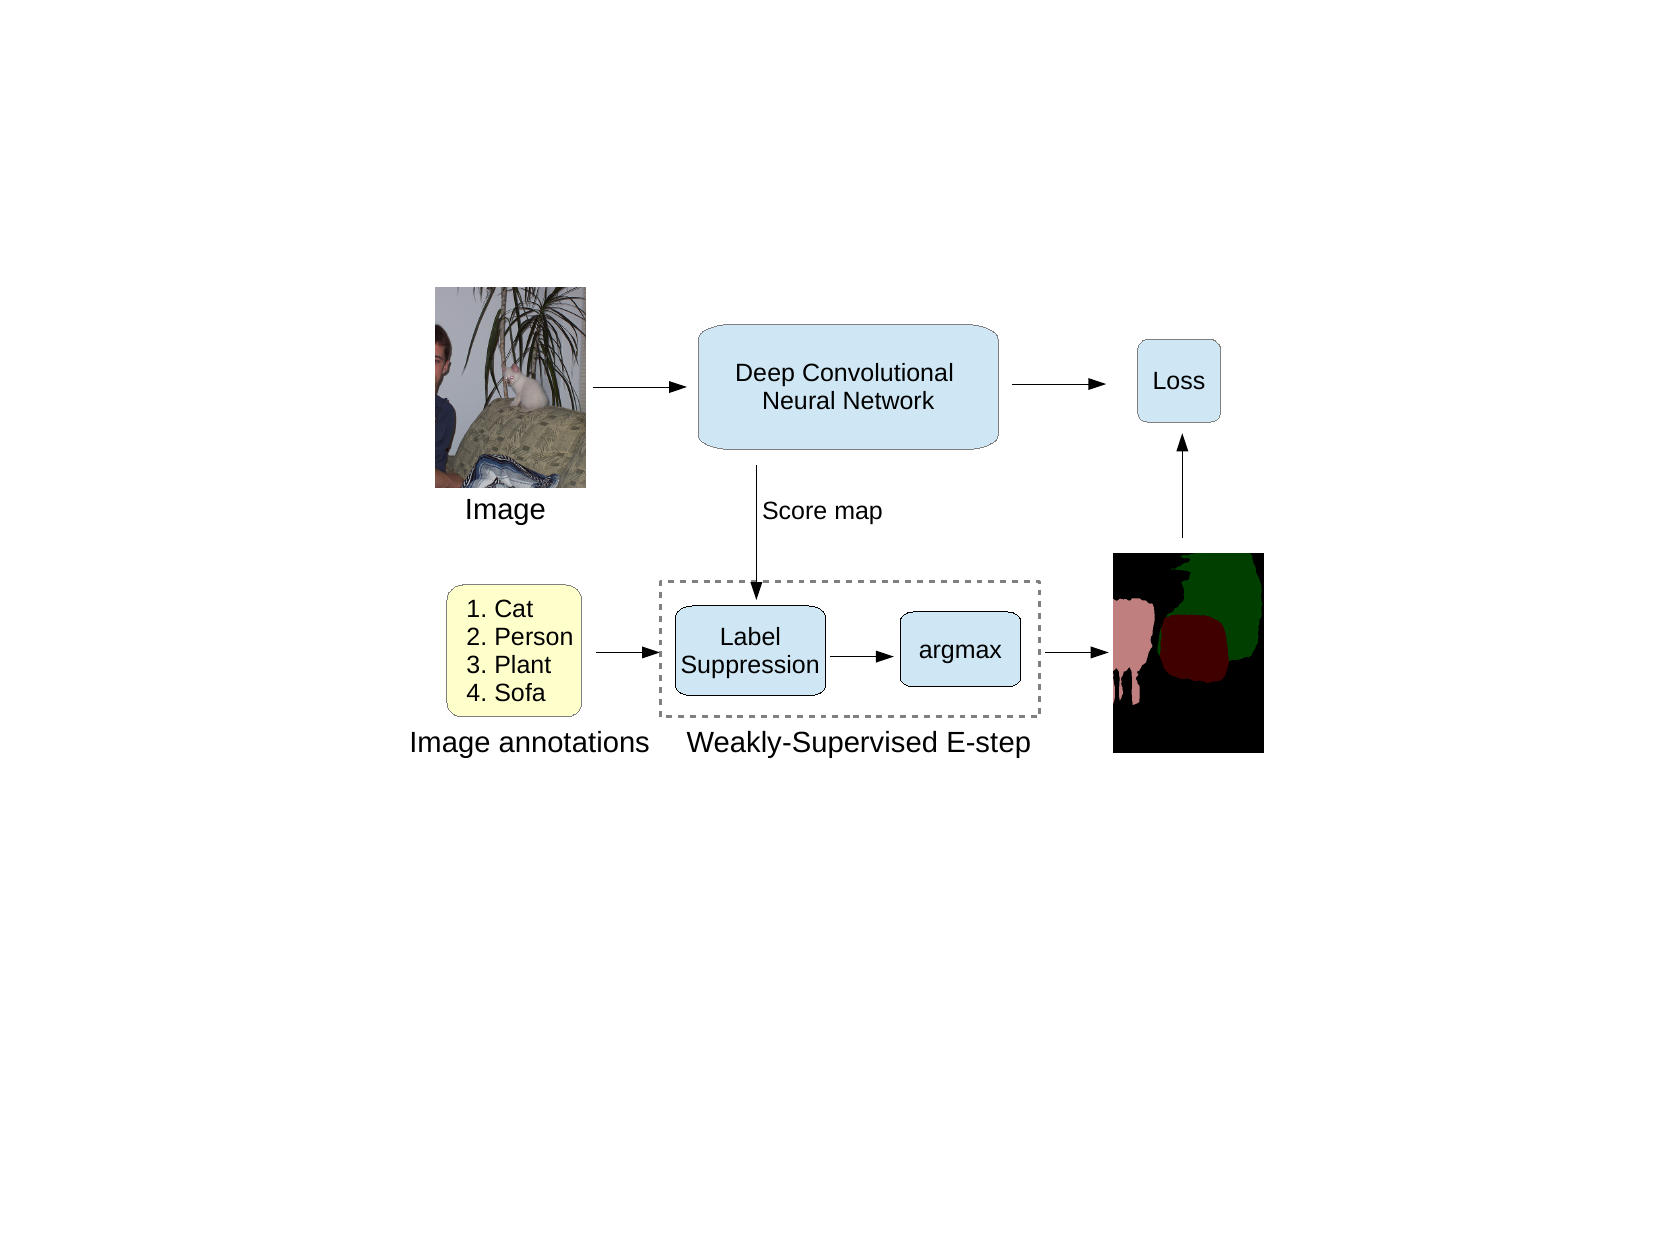

Image
Deep Convolutional
Neural Network
Loss
Score map
1. Cat
2. Person
3. Plant
4. Sofa
Label
Suppression
argmax
Image annotations
Weakly-Supervised E-step